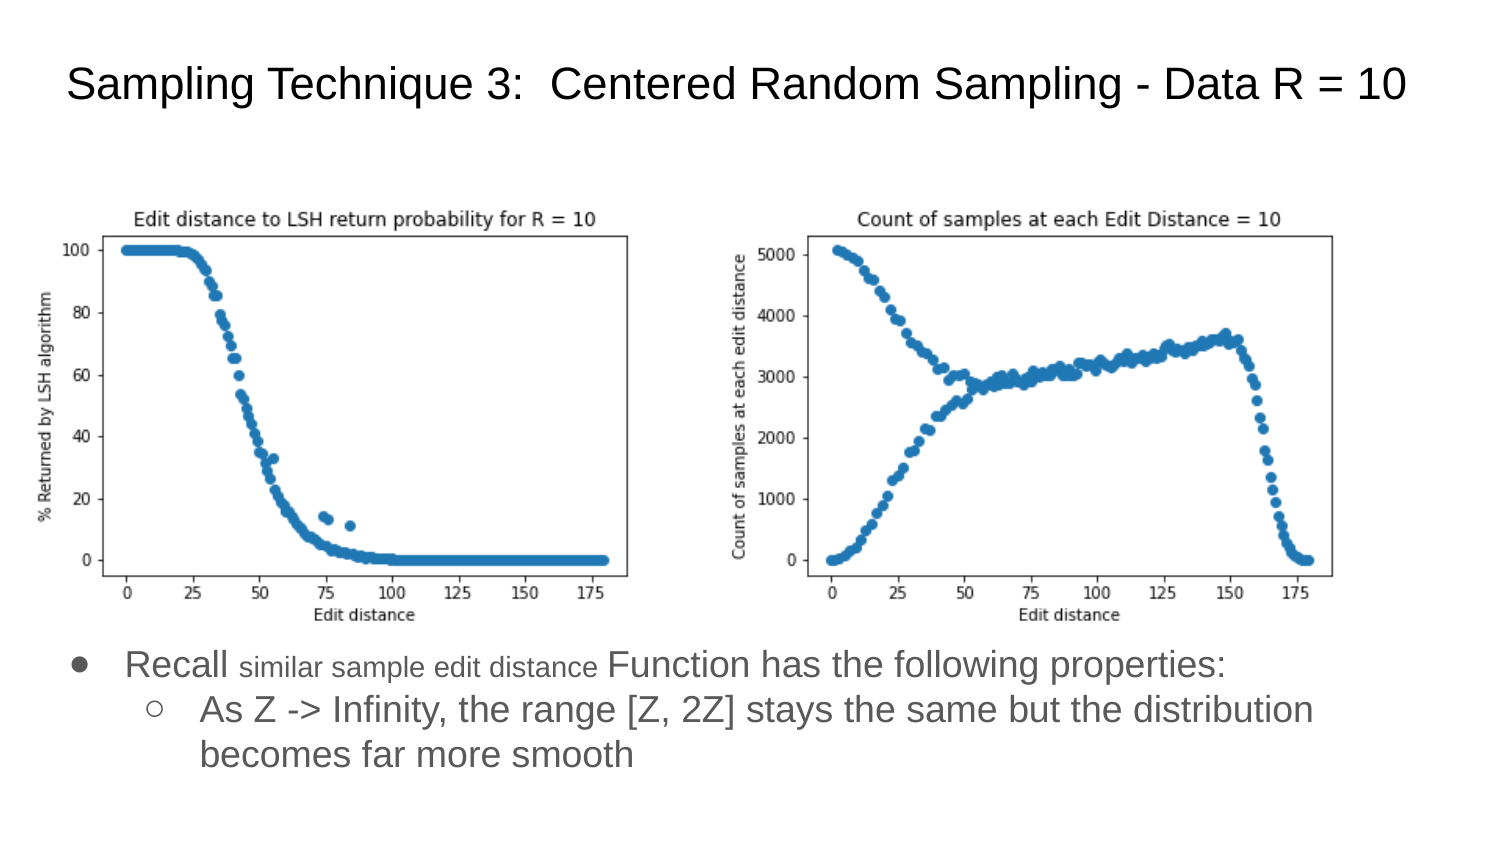

# Sampling Technique 3: Centered Random Sampling - Data R = 10
Recall similar sample edit distance Function has the following properties:
As Z -> Infinity, the range [Z, 2Z] stays the same but the distribution becomes far more smooth